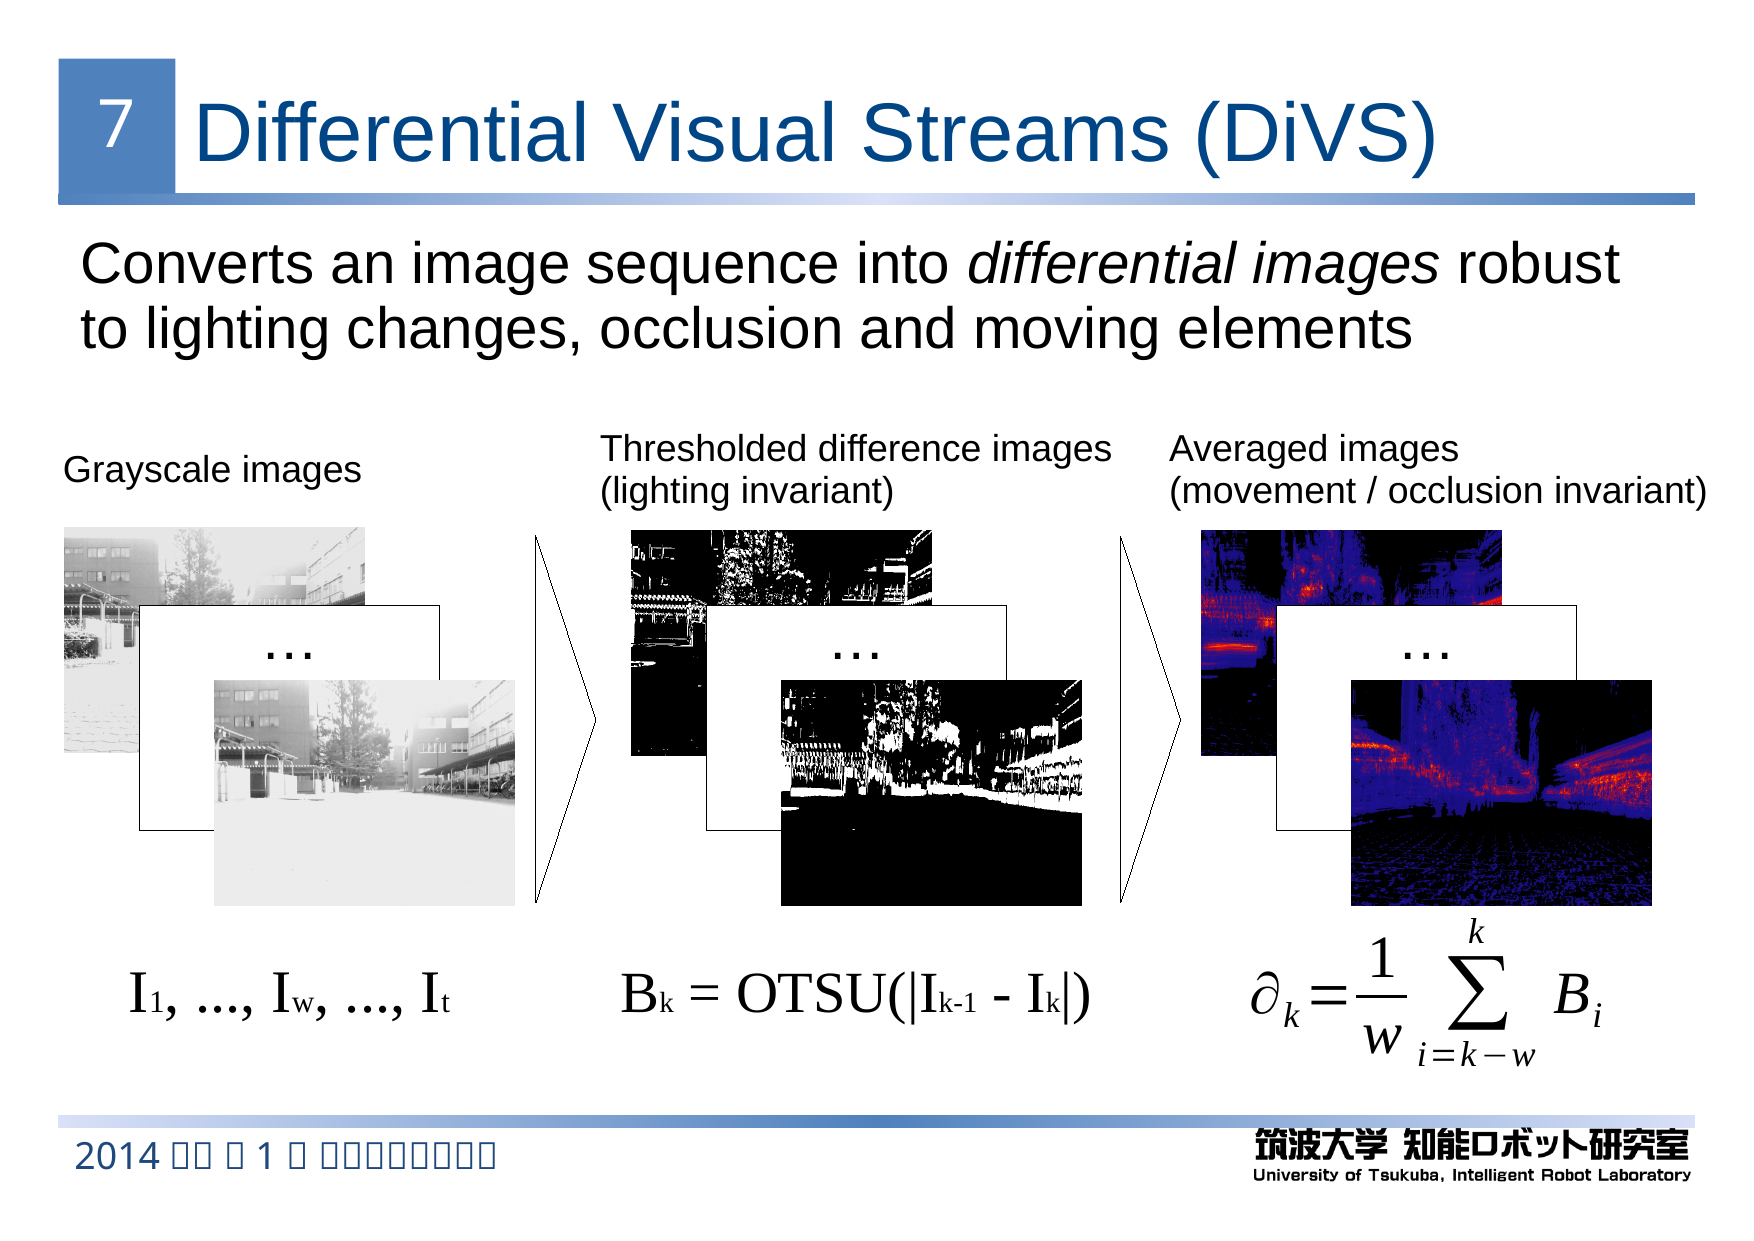

# Differential Visual Streams (DiVS)
Converts an image sequence into differential images robust to lighting changes, occlusion and moving elements
Thresholded difference images
(lighting invariant)
Averaged images
(movement / occlusion invariant)
Grayscale images
…
…
…
I1, ..., Iw, ..., It
Bk = OTSU(|Ik-1 - Ik|)